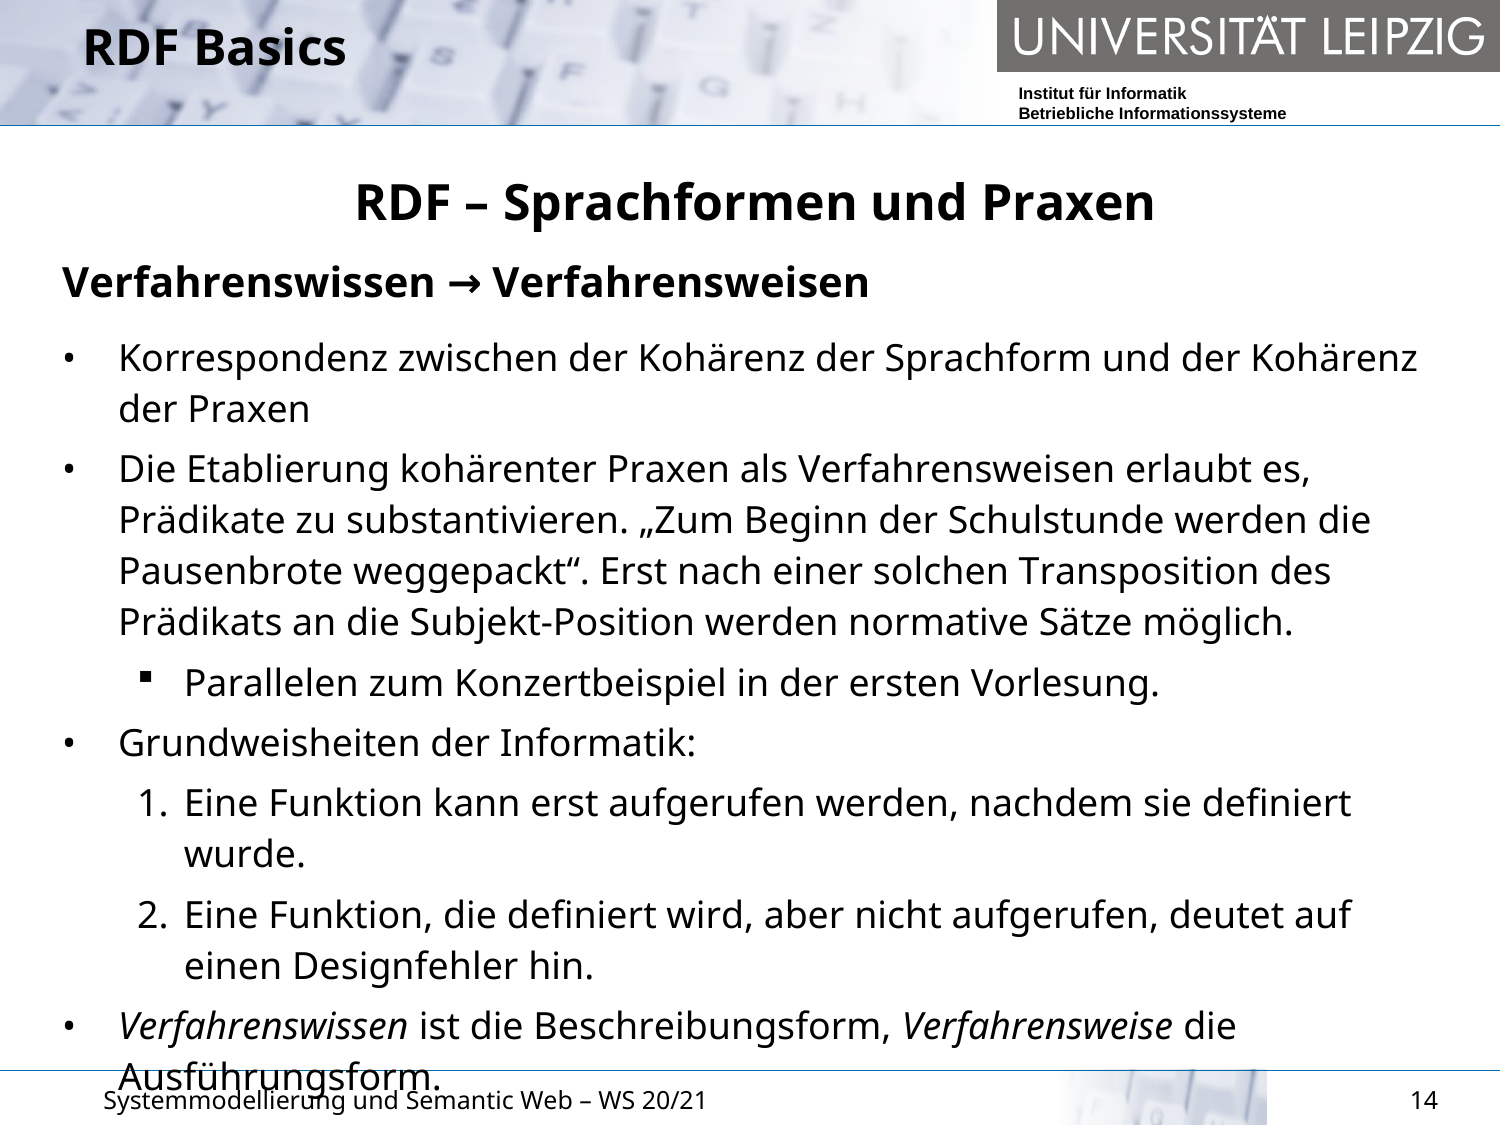

RDF Basics
# RDF – Sprachformen und Praxen
Verfahrenswissen → Verfahrensweisen
Korrespondenz zwischen der Kohärenz der Sprachform und der Kohärenz der Praxen
Die Etablierung kohärenter Praxen als Verfahrensweisen erlaubt es, Prädikate zu substantivieren. „Zum Beginn der Schulstunde werden die Pausenbrote weggepackt“. Erst nach einer solchen Transposition des Prädikats an die Subjekt-Position werden normative Sätze möglich.
Parallelen zum Konzertbeispiel in der ersten Vorlesung.
Grundweisheiten der Informatik:
Eine Funktion kann erst aufgerufen werden, nachdem sie definiert wurde.
Eine Funktion, die definiert wird, aber nicht aufgerufen, deutet auf einen Designfehler hin.
Verfahrenswissen ist die Beschreibungsform, Verfahrensweise die Ausführungsform.
Systemmodellierung und Semantic Web – WS 20/21
14